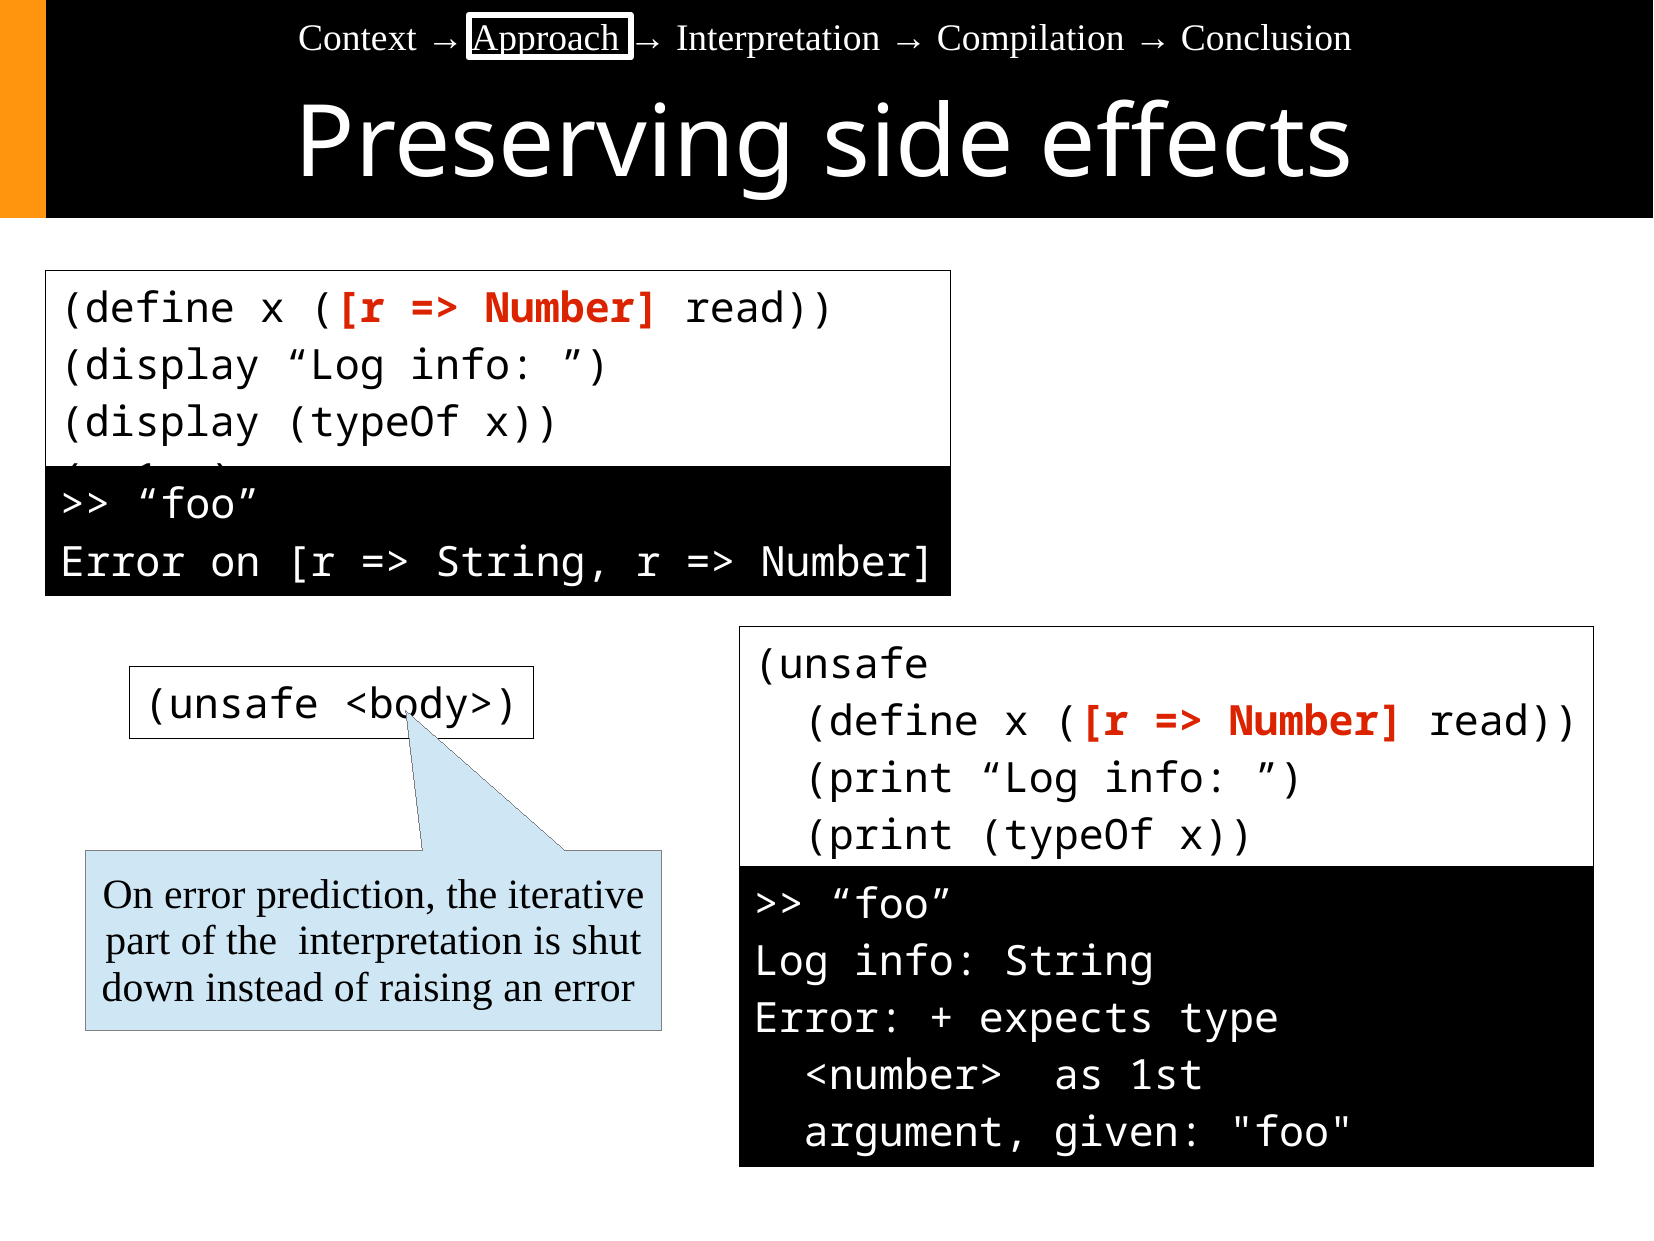

# Preserving side effects
(define x ([r => Number] read))
(display “Log info: ”)
(display (typeOf x))
(+ 1 x)
>> “foo”
Error on [r => String, r => Number]
(unsafe
 (define x ([r => Number] read))
 (print “Log info: ”)
 (print (typeOf x))
 (+ 1 x))
(unsafe <body>)
On error prediction, the iterative part of the interpretation is shut down instead of raising an error
>> “foo”
Log info: String
Error: + expects type
 as 1st
 argument, given: "foo"
6